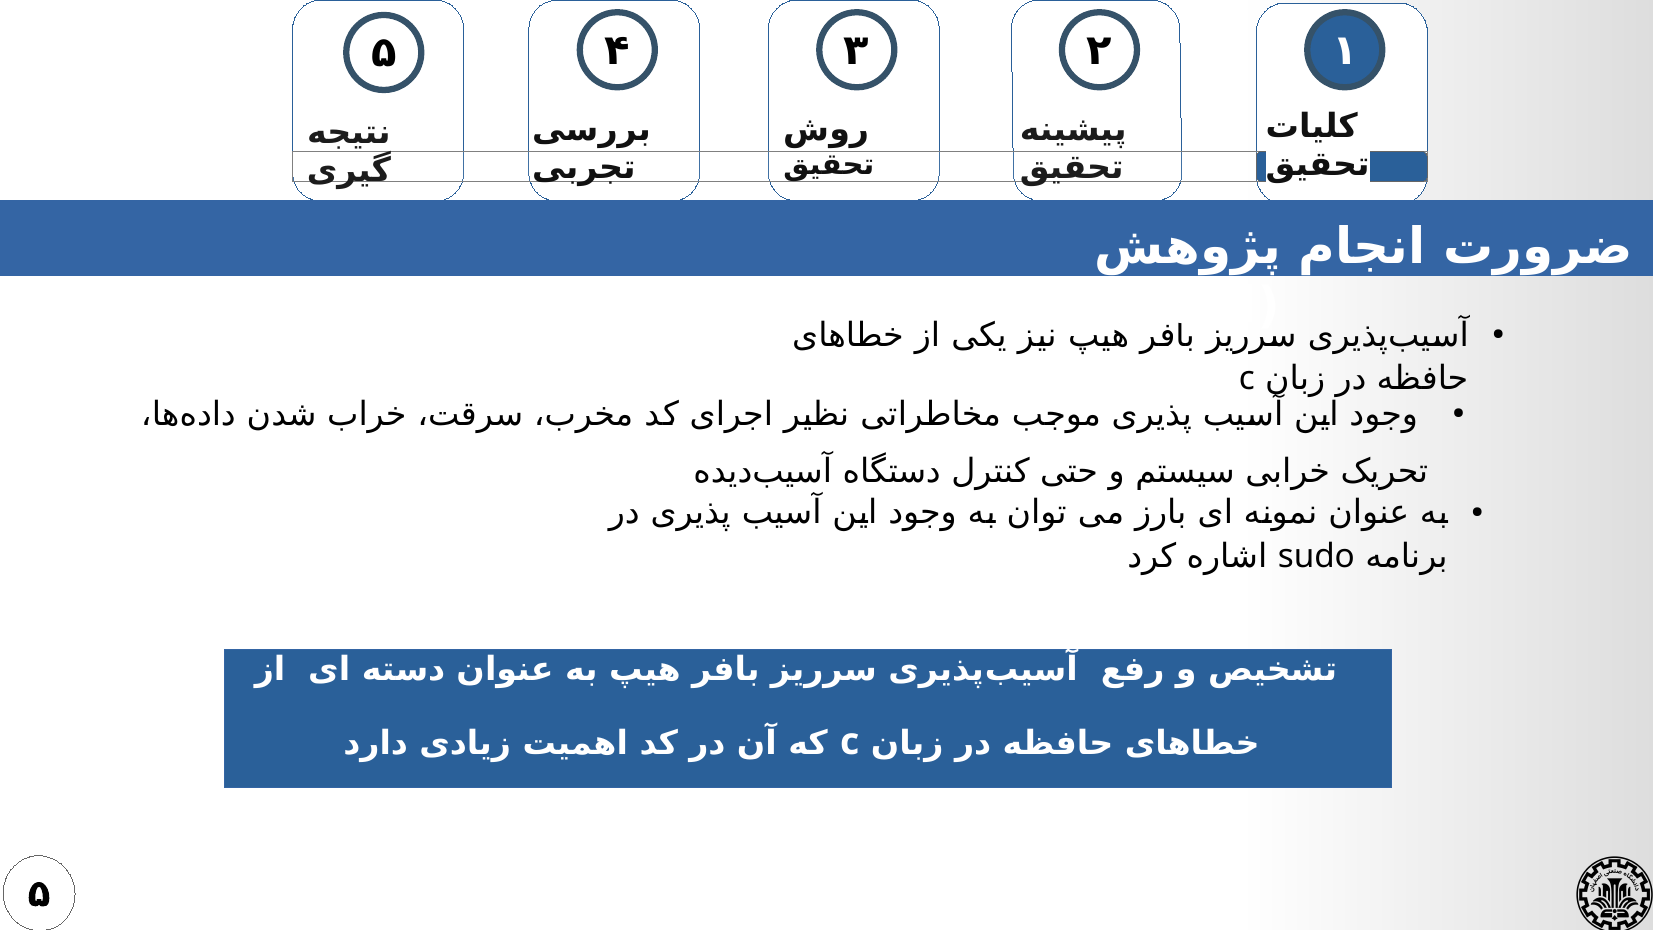

۴
۳
۲
۱
۵
کلیات تحقیق
بررسی تجربی
روش تحقیق
پیشینه تحقیق
نتیجه گیری
ضرورت انجام پژوهش (ادامه.)
آسیب‌پذیری سرریز بافر هیپ نیز یکی از خطاهای حافظه در زبان c
 وجود این آسیب پذیری موجب مخاطراتی نظیر اجرای کد مخرب، سرقت، خراب شدن داده‌ها، تحریک خرابی سیستم و حتی کنترل دستگاه آسیب‌دیده
به عنوان نمونه ای بارز می توان به وجود این آسیب پذیری در برنامه sudo اشاره کرد
 تشخیص و رفع آسیب‌پذیری سرریز بافر هیپ به عنوان دسته ای از خطاهای حافظه در زبان c که آن در کد اهمیت زیادی دارد
۵